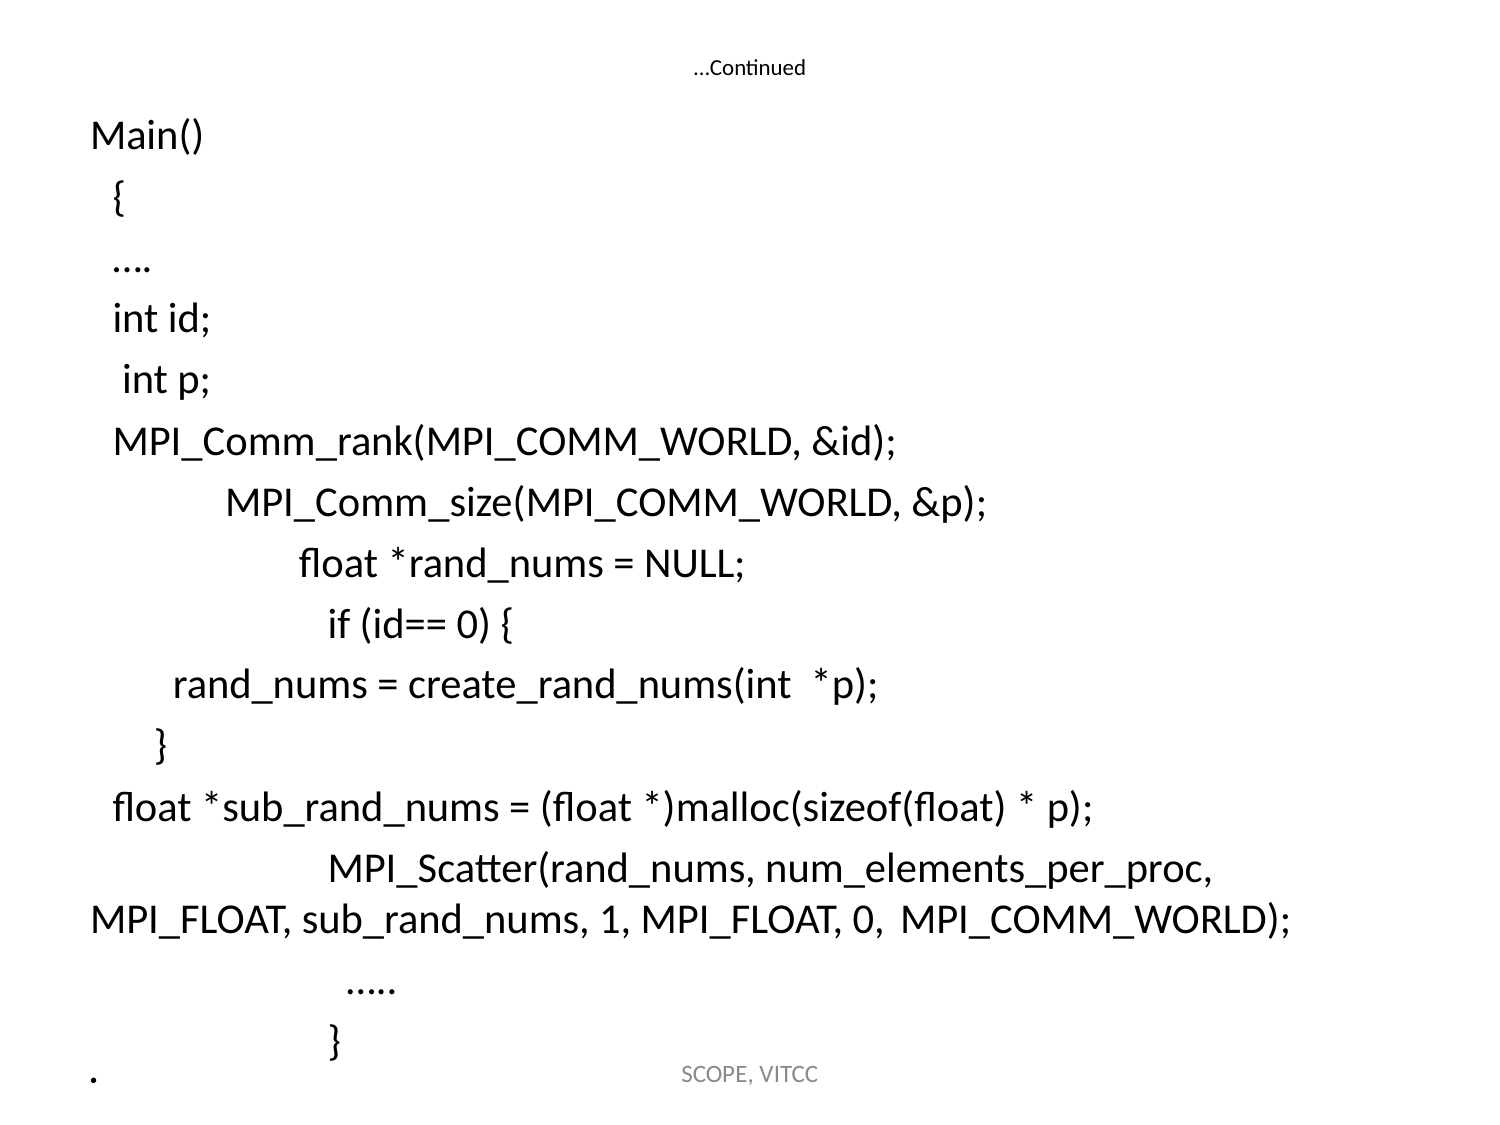

# …Continued
Main()
	{
	….
	int id;
	 int p;
	MPI_Comm_rank(MPI_COMM_WORLD, &id);
 	MPI_Comm_size(MPI_COMM_WORLD, &p);
 float *rand_nums = NULL;
 if (id== 0) {
		 rand_nums = create_rand_nums(int *p);
		 }
	float *sub_rand_nums = (float *)malloc(sizeof(float) * p);
 MPI_Scatter(rand_nums, num_elements_per_proc, MPI_FLOAT, sub_rand_nums, 1, MPI_FLOAT, 0, 	MPI_COMM_WORLD);
 …..
 }
SCOPE, VITCC